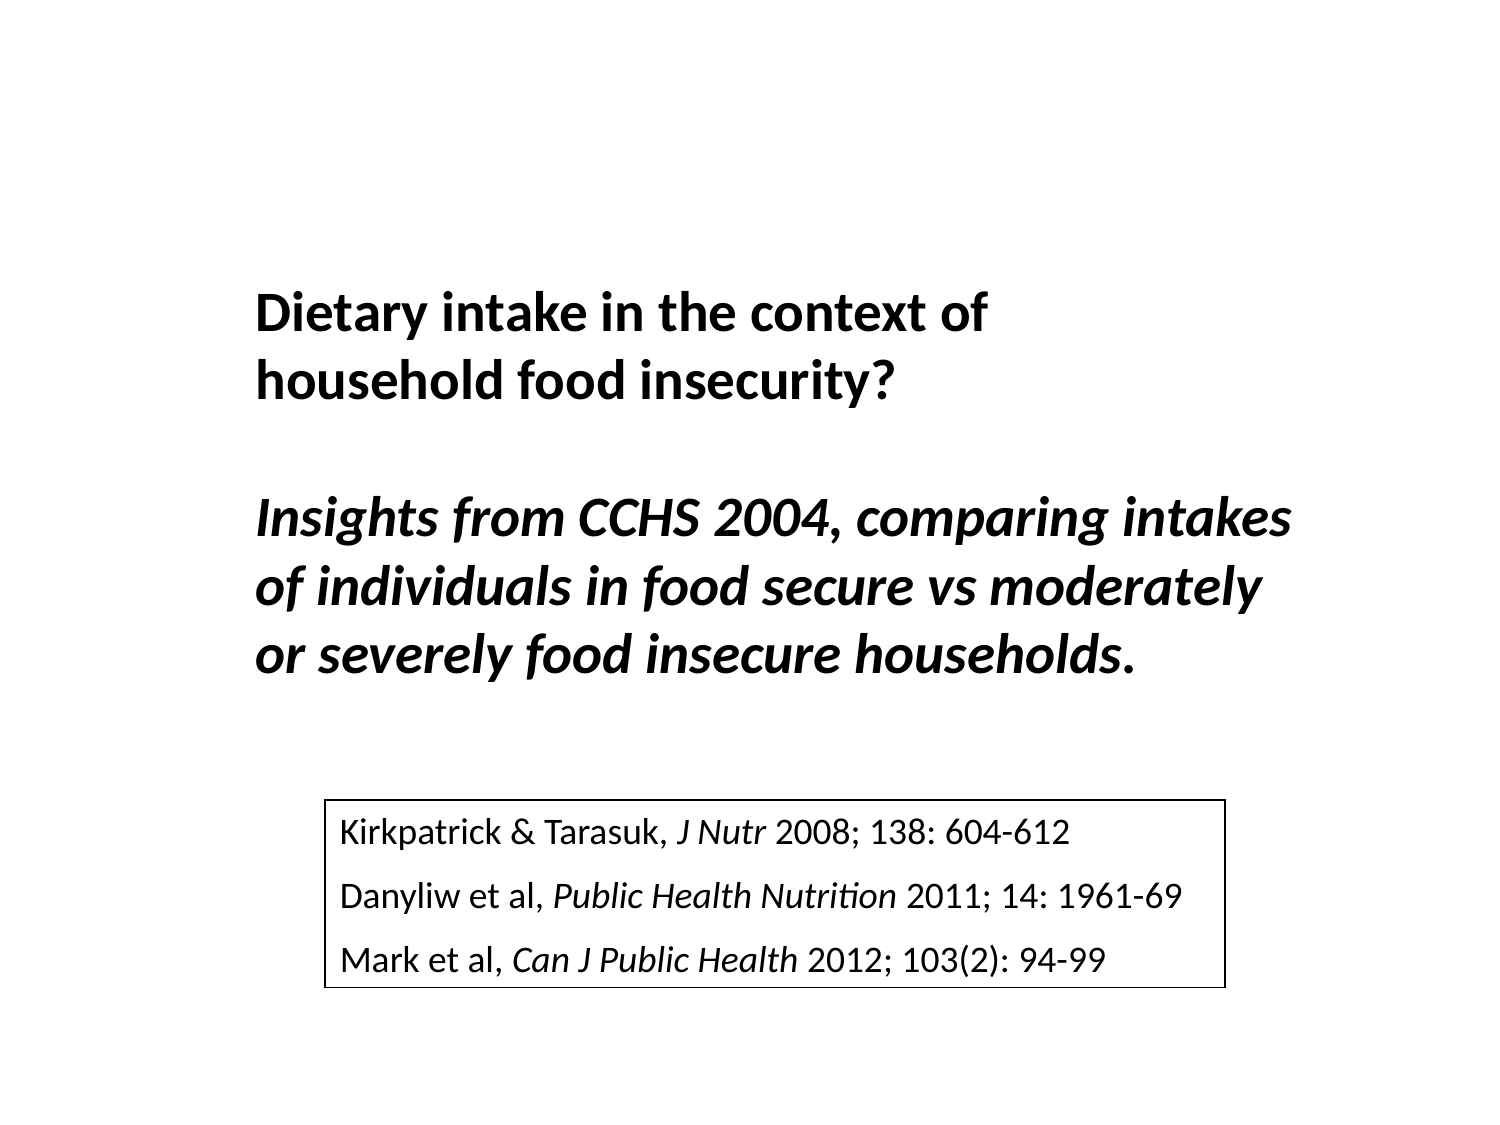

# Dietary intake in the context of household food insecurity? Insights from CCHS 2004, comparing intakes of individuals in food secure vs moderately or severely food insecure households.
Kirkpatrick & Tarasuk, J Nutr 2008; 138: 604-612
Danyliw et al, Public Health Nutrition 2011; 14: 1961-69
Mark et al, Can J Public Health 2012; 103(2): 94-99